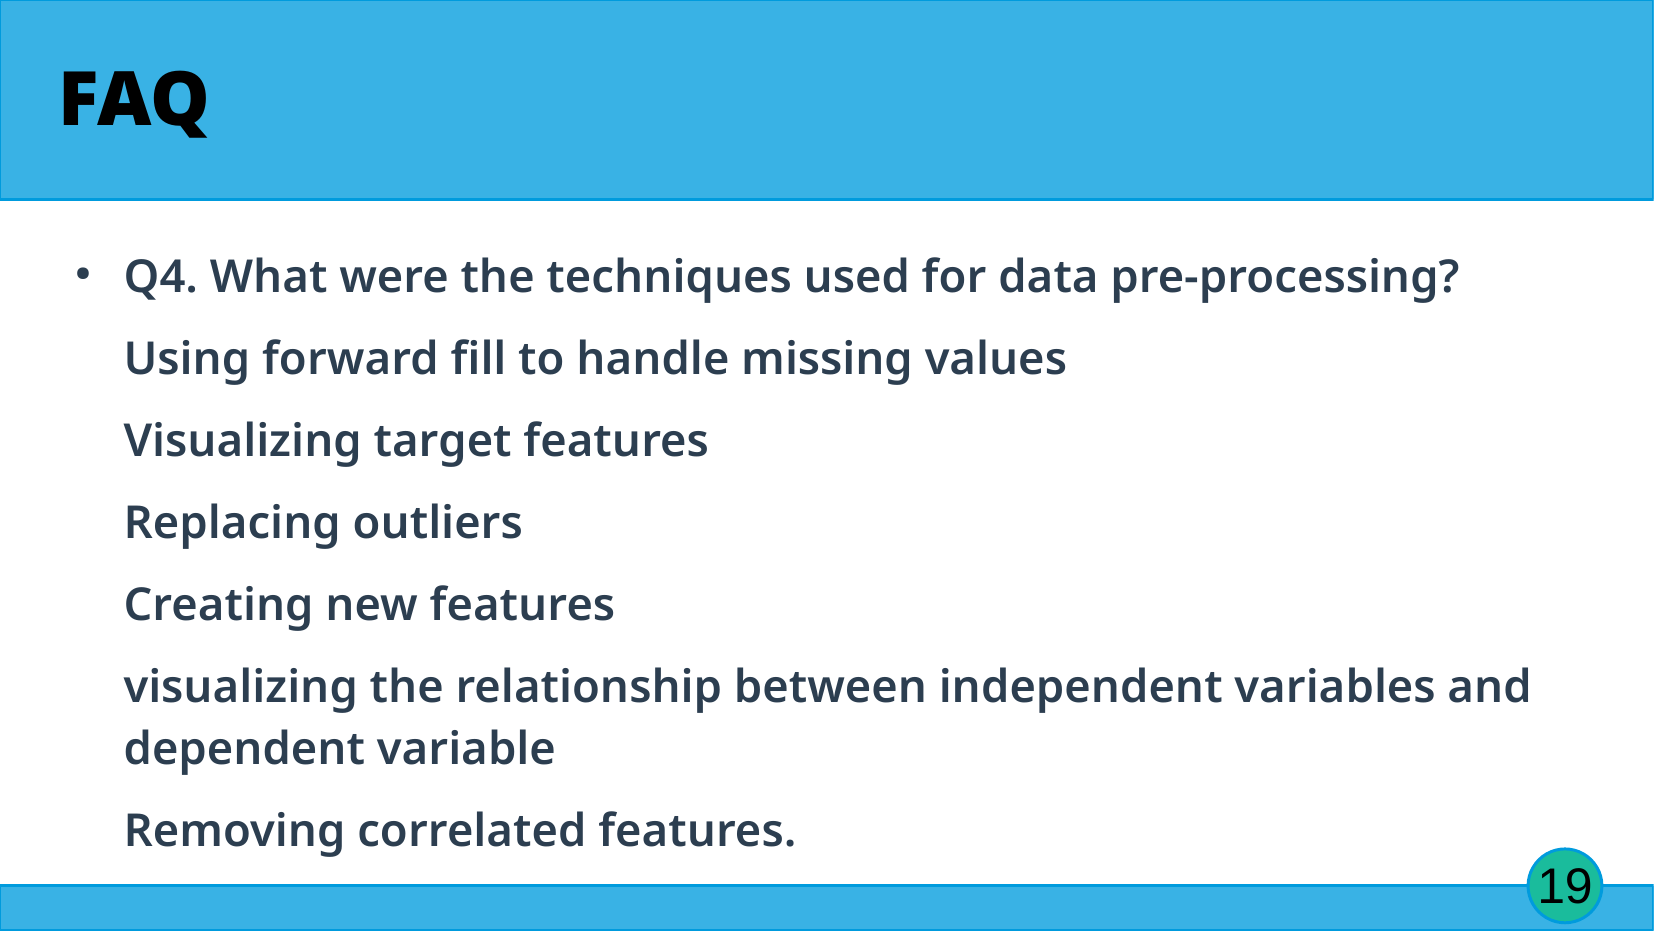

# FAQ
Q4. What were the techniques used for data pre-processing?
Using forward fill to handle missing values
Visualizing target features
Replacing outliers
Creating new features
visualizing the relationship between independent variables and dependent variable
Removing correlated features.